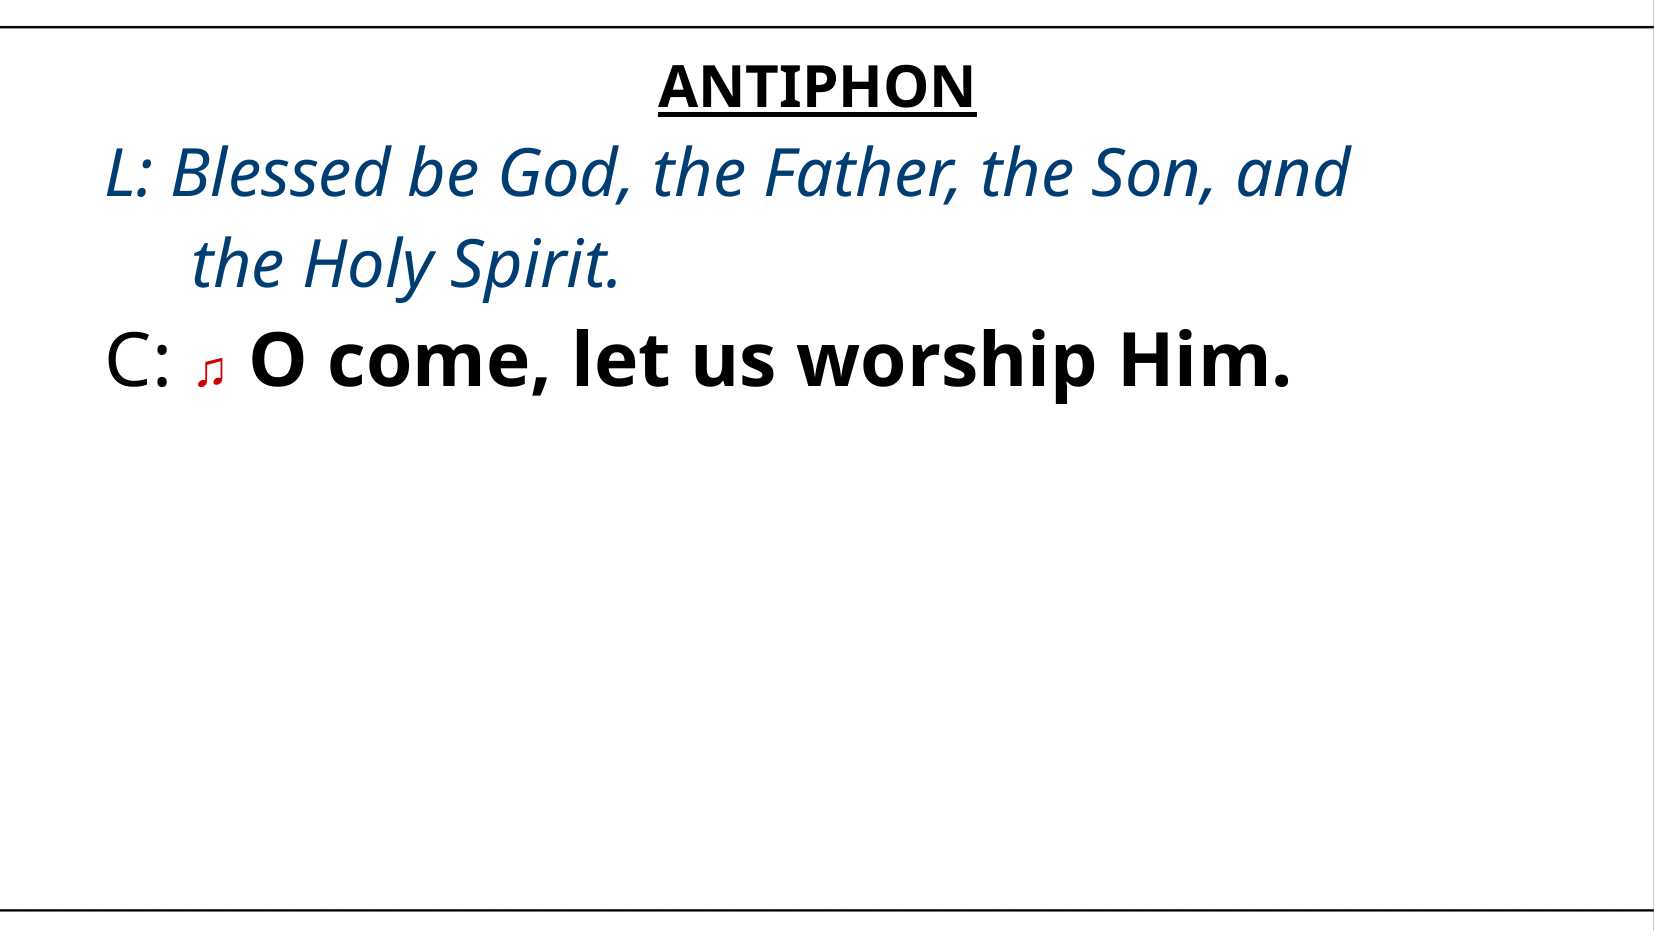

ANTIPHON
L: Blessed be God, the Father, the Son, and
 the Holy Spirit.
C: ♫ O come, let us worship Him.